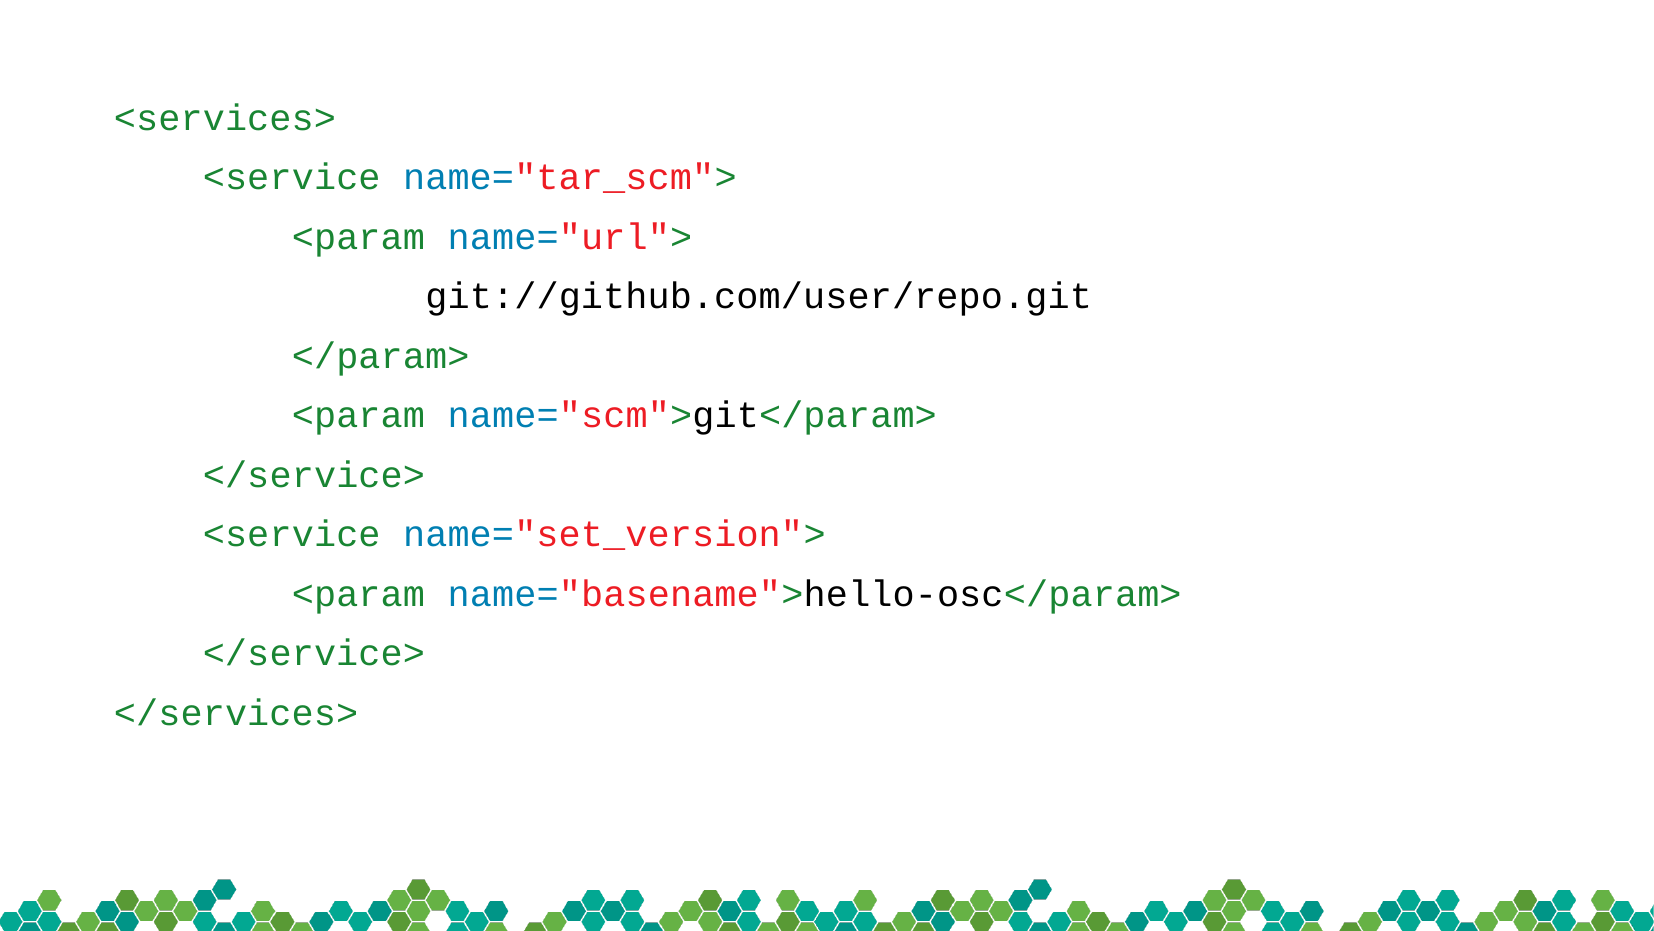

# <services>
 <service name="tar_scm">
 <param name="url">
 git://github.com/user/repo.git
 </param>
 <param name="scm">git</param>
 </service>
 <service name="set_version">
 <param name="basename">hello-osc</param>
 </service>
</services>